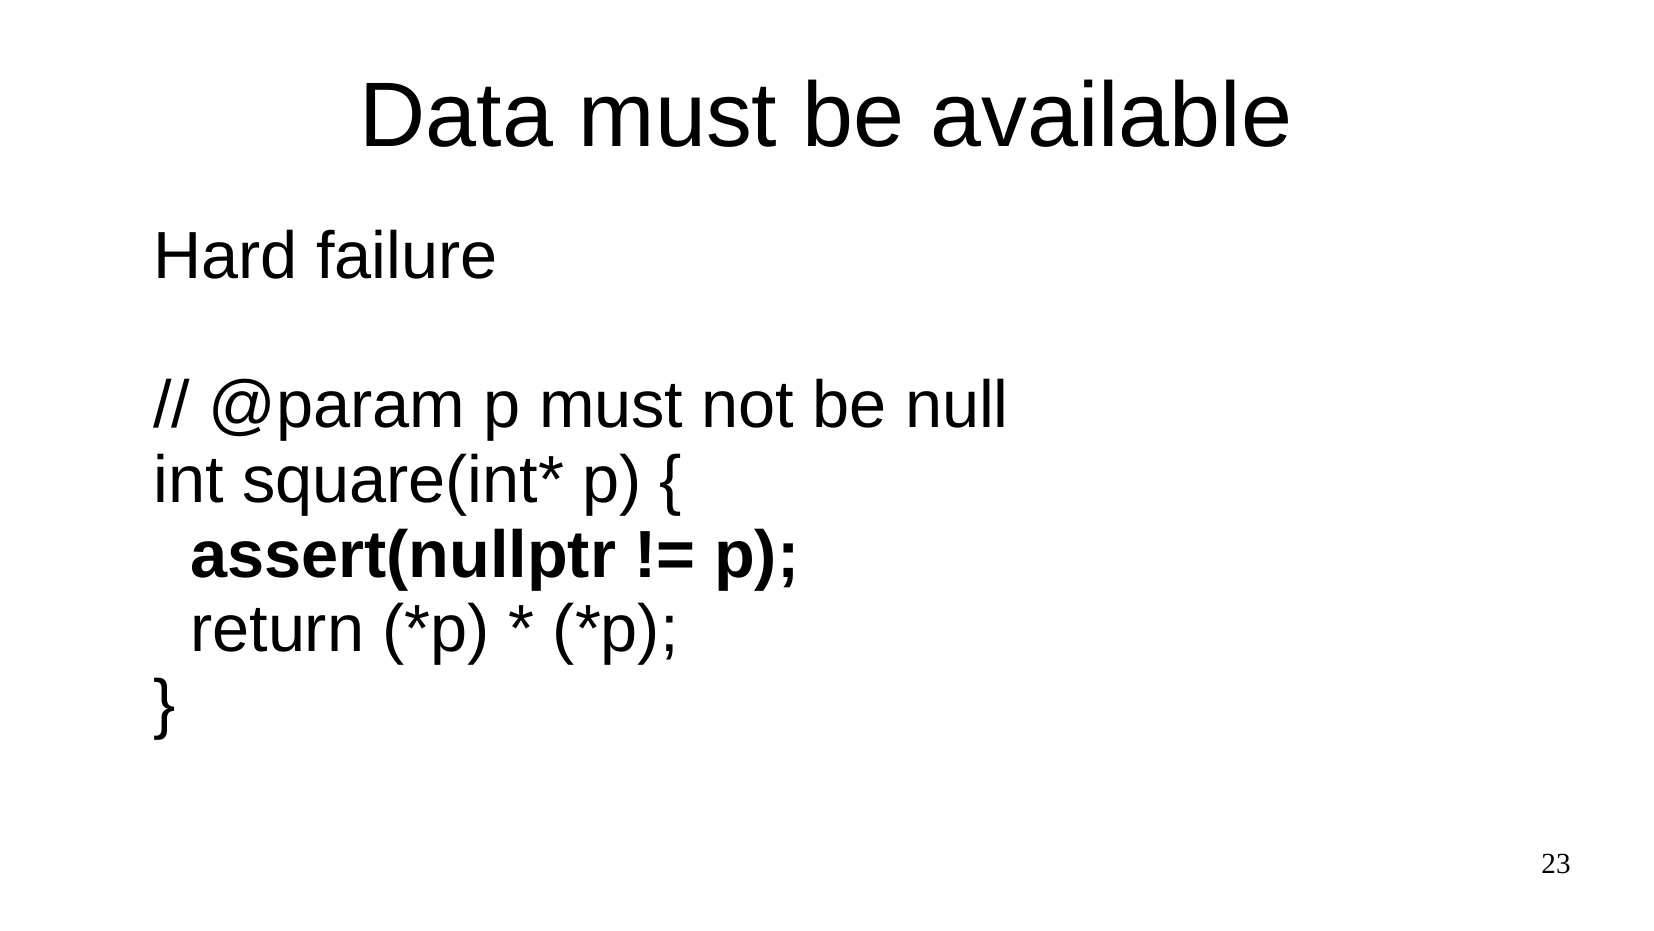

# Data must be available
Hard failure
// @param p must not be null
int square(int* p) {
 assert(nullptr != p);
 return (*p) * (*p);
}
23